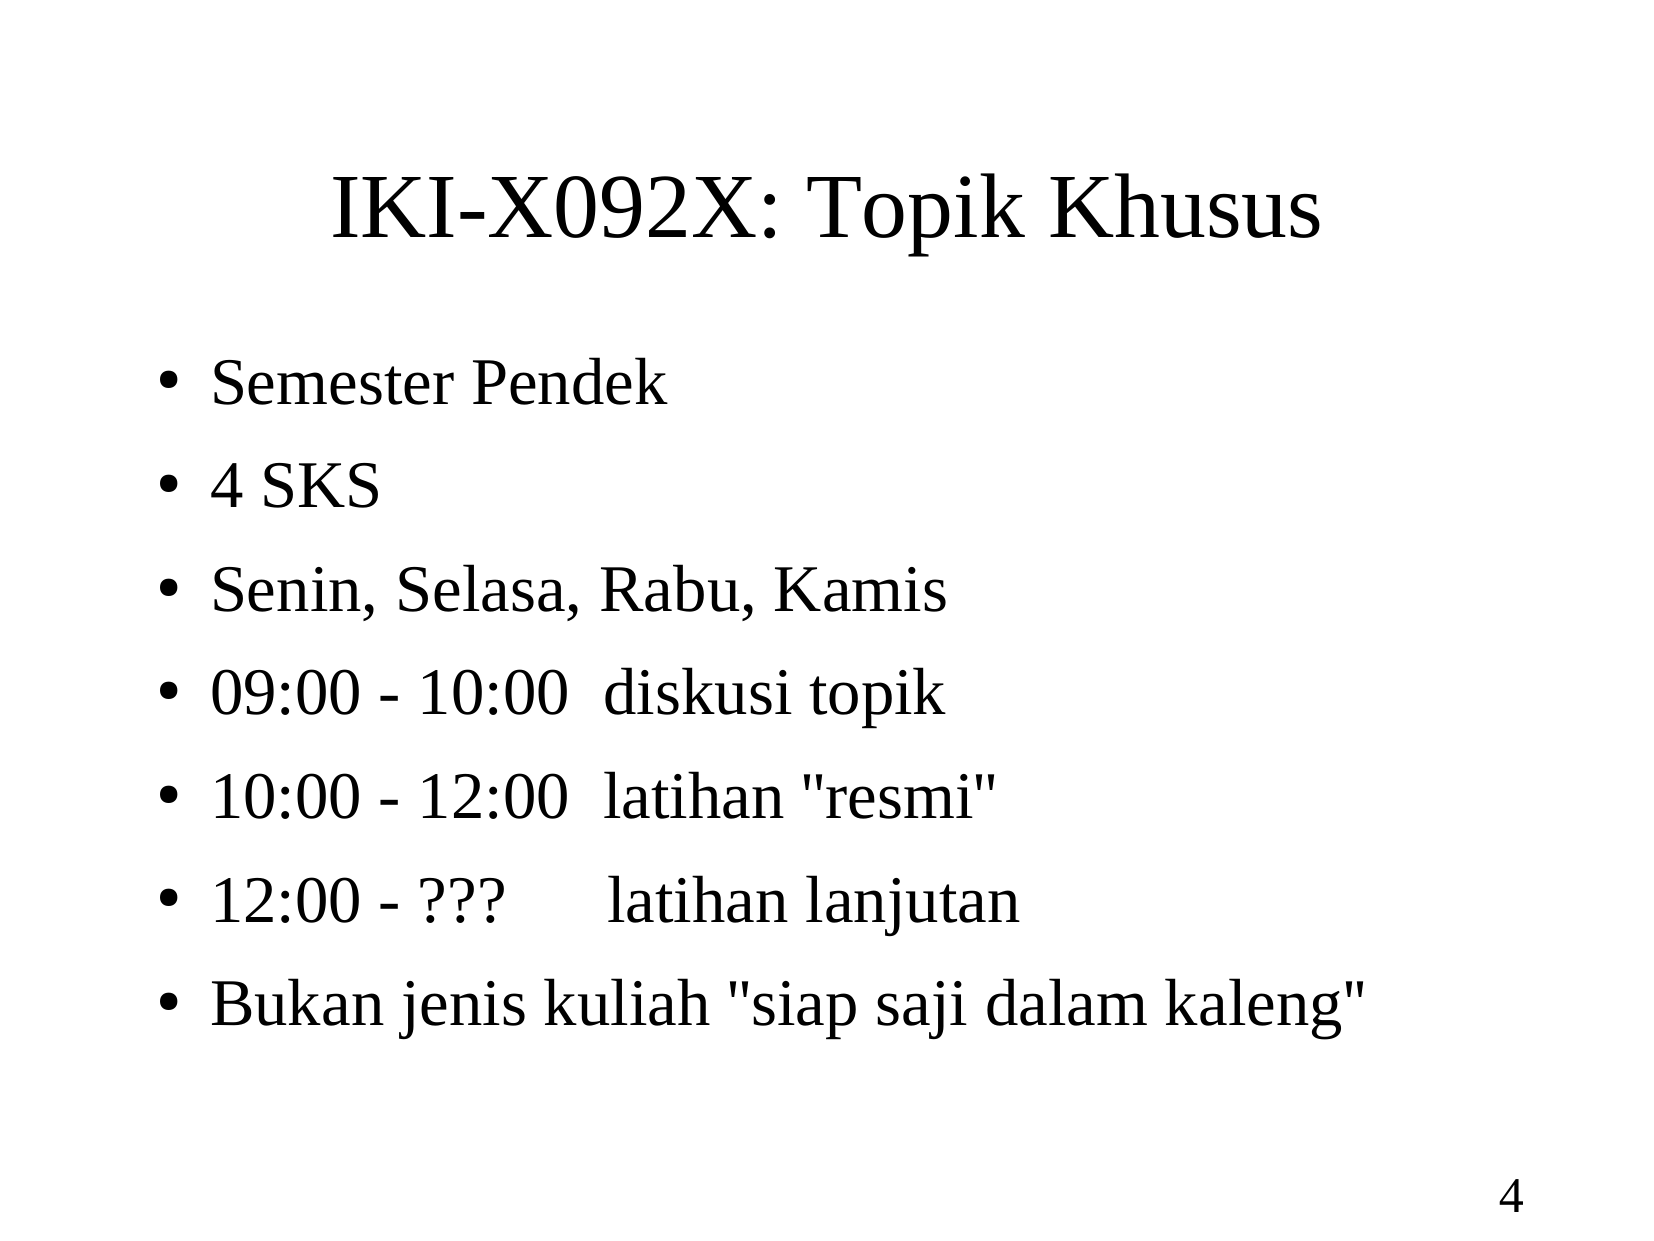

# IKI-X092X: Topik Khusus
Semester Pendek
4 SKS
Senin, Selasa, Rabu, Kamis
09:00 - 10:00 diskusi topik
10:00 - 12:00 latihan ''resmi''
12:00 - ??? latihan lanjutan
Bukan jenis kuliah ''siap saji dalam kaleng''